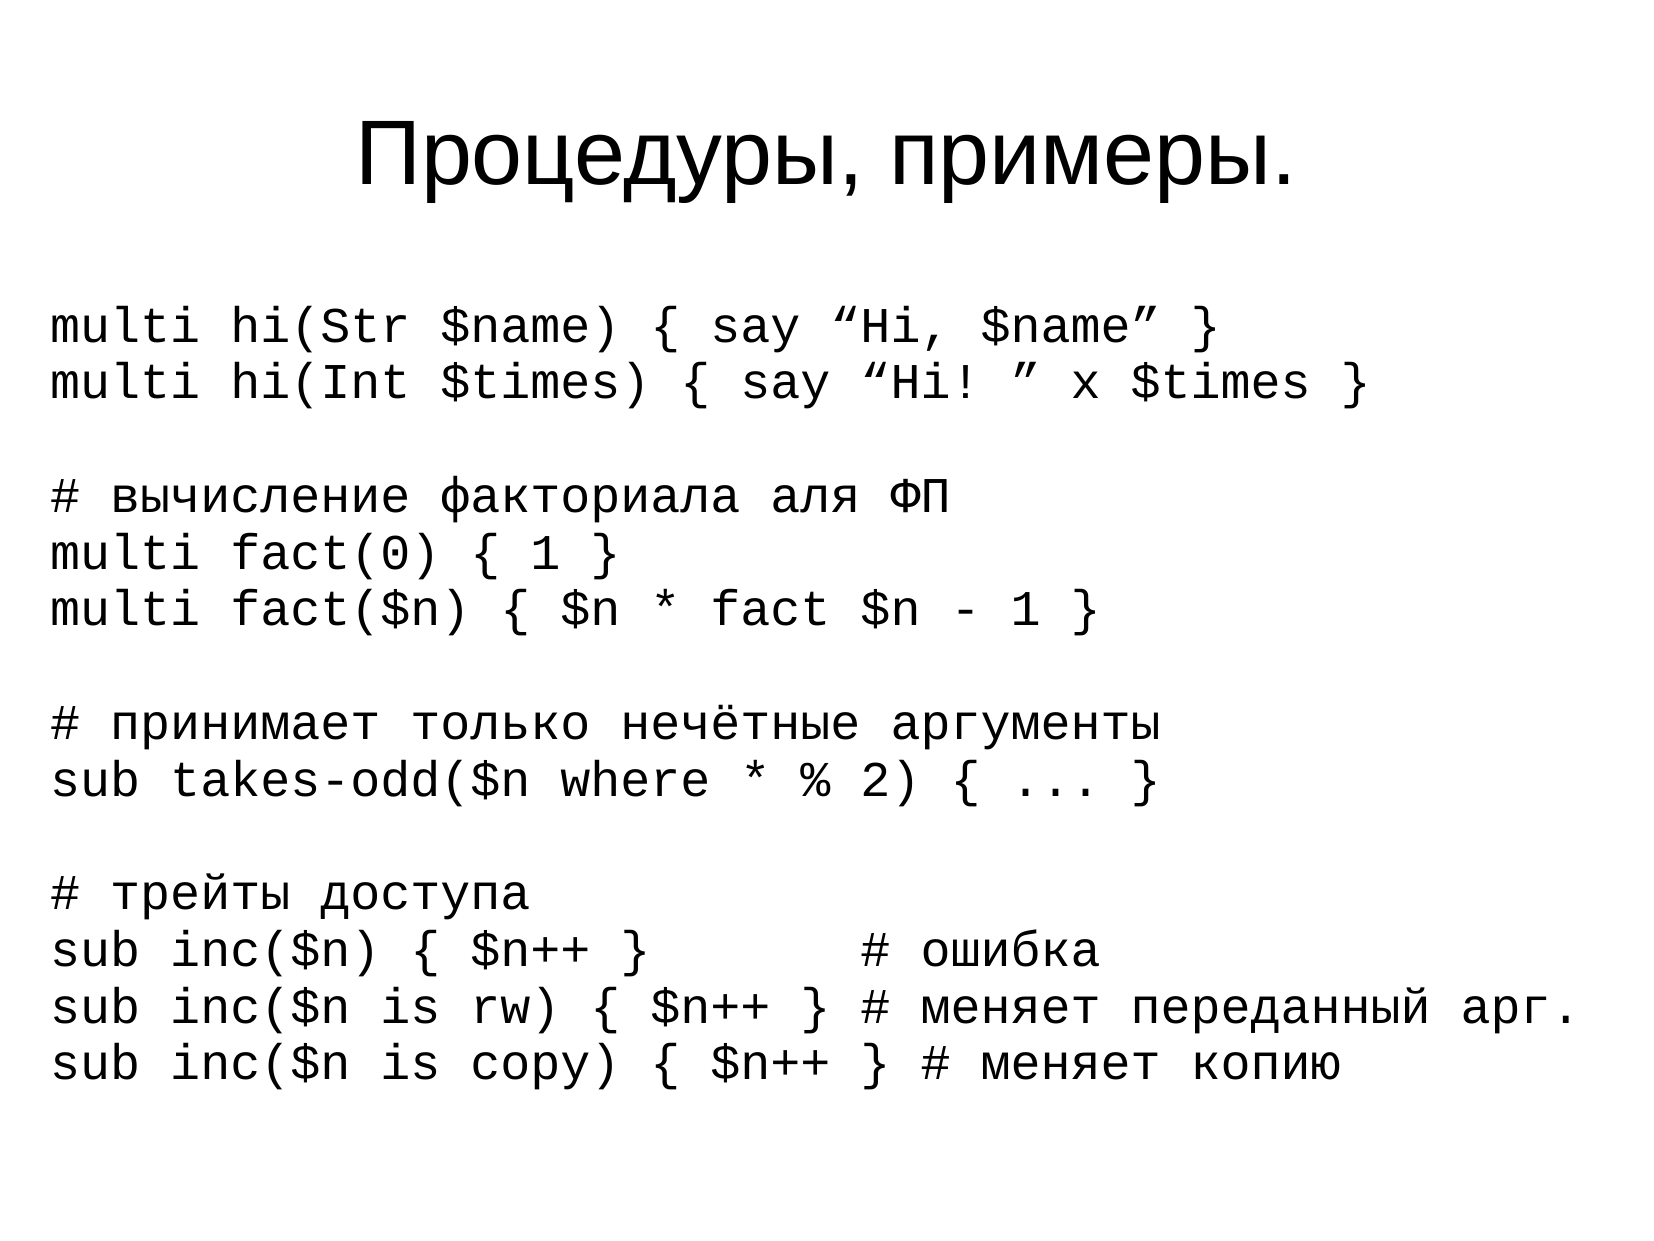

# Процедуры, примеры.
multi hi(Str $name) { say “Hi, $name” }
multi hi(Int $times) { say “Hi! ” x $times }
# вычисление факториала аля ФП
multi fact(0) { 1 }
multi fact($n) { $n * fact $n - 1 }
# принимает только нечётные аргументы
sub takes-odd($n where * % 2) { ... }
# трейты доступа
sub inc($n) { $n++ } # ошибка
sub inc($n is rw) { $n++ } # меняет переданный арг.
sub inc($n is copy) { $n++ } # меняет копию